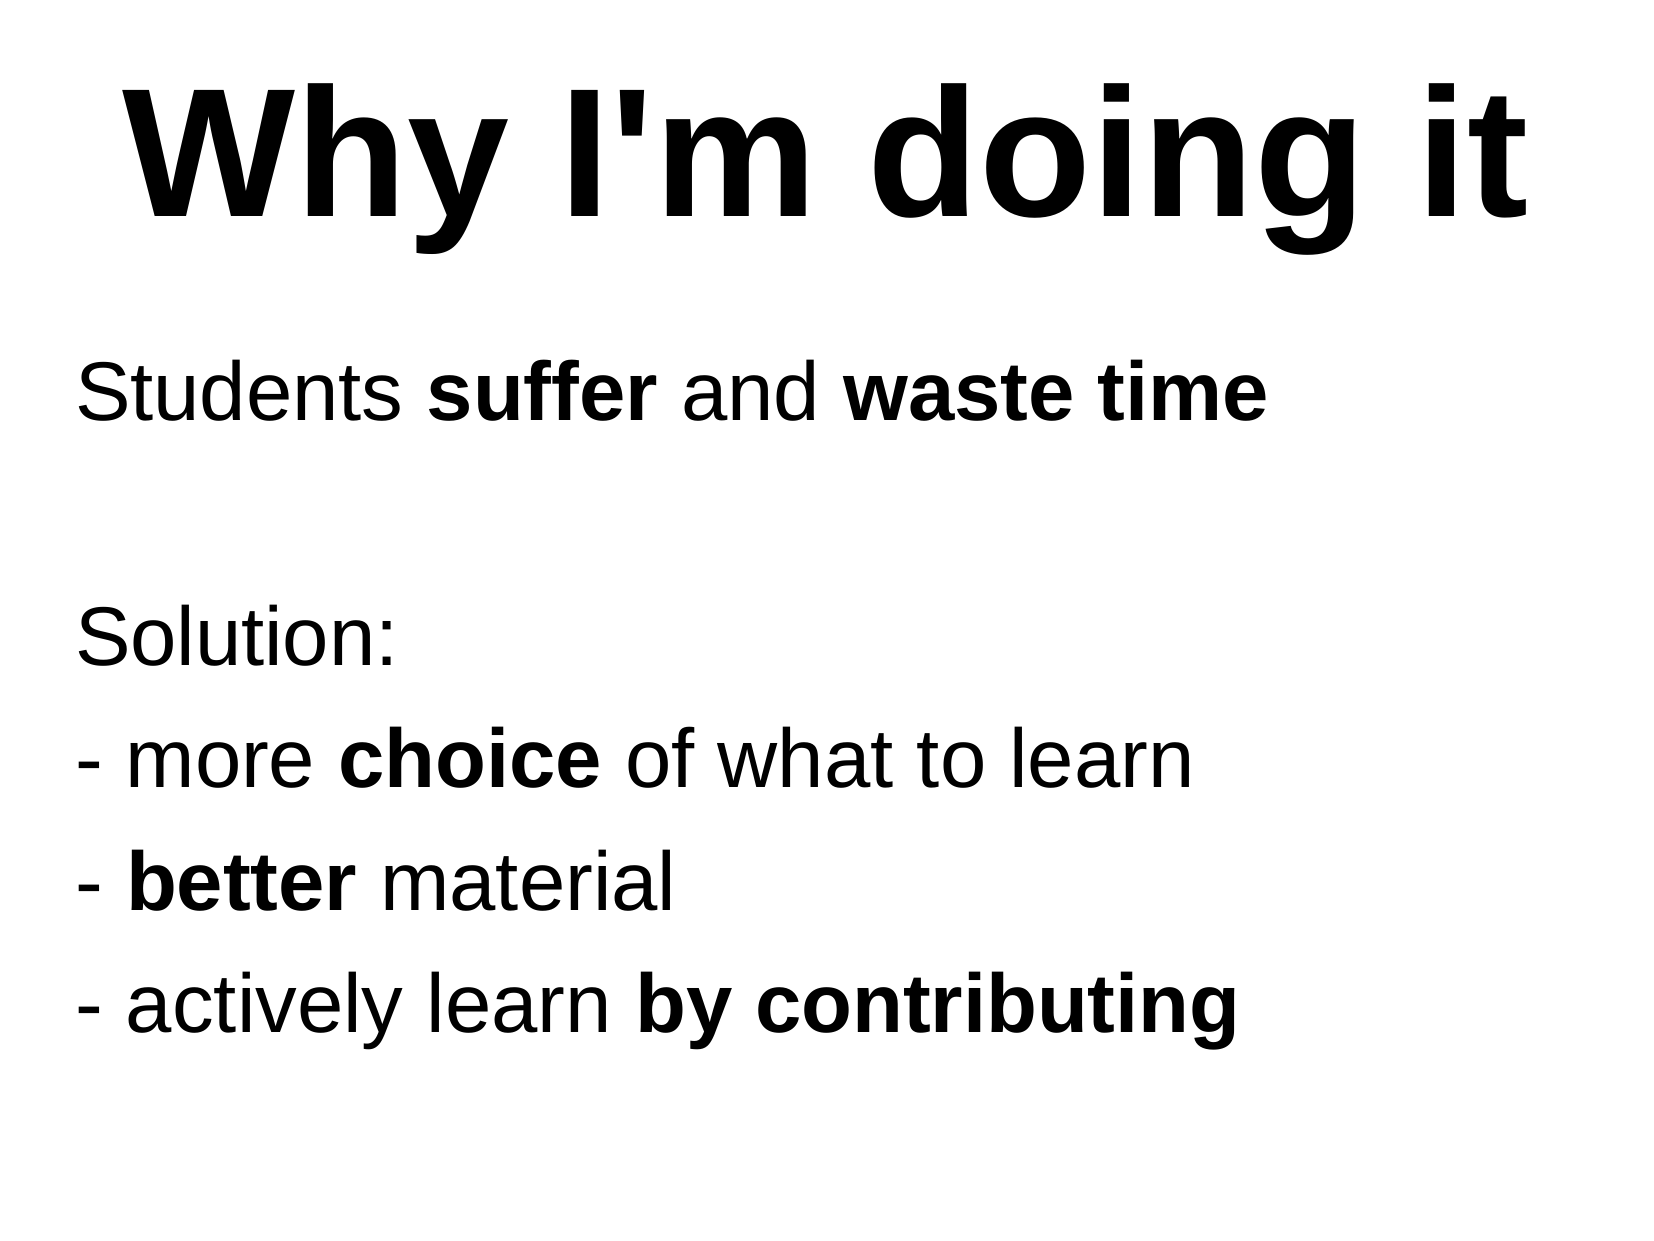

# Why I'm doing it
Students suffer and waste time
Solution:
- more choice of what to learn
- better material
- actively learn by contributing